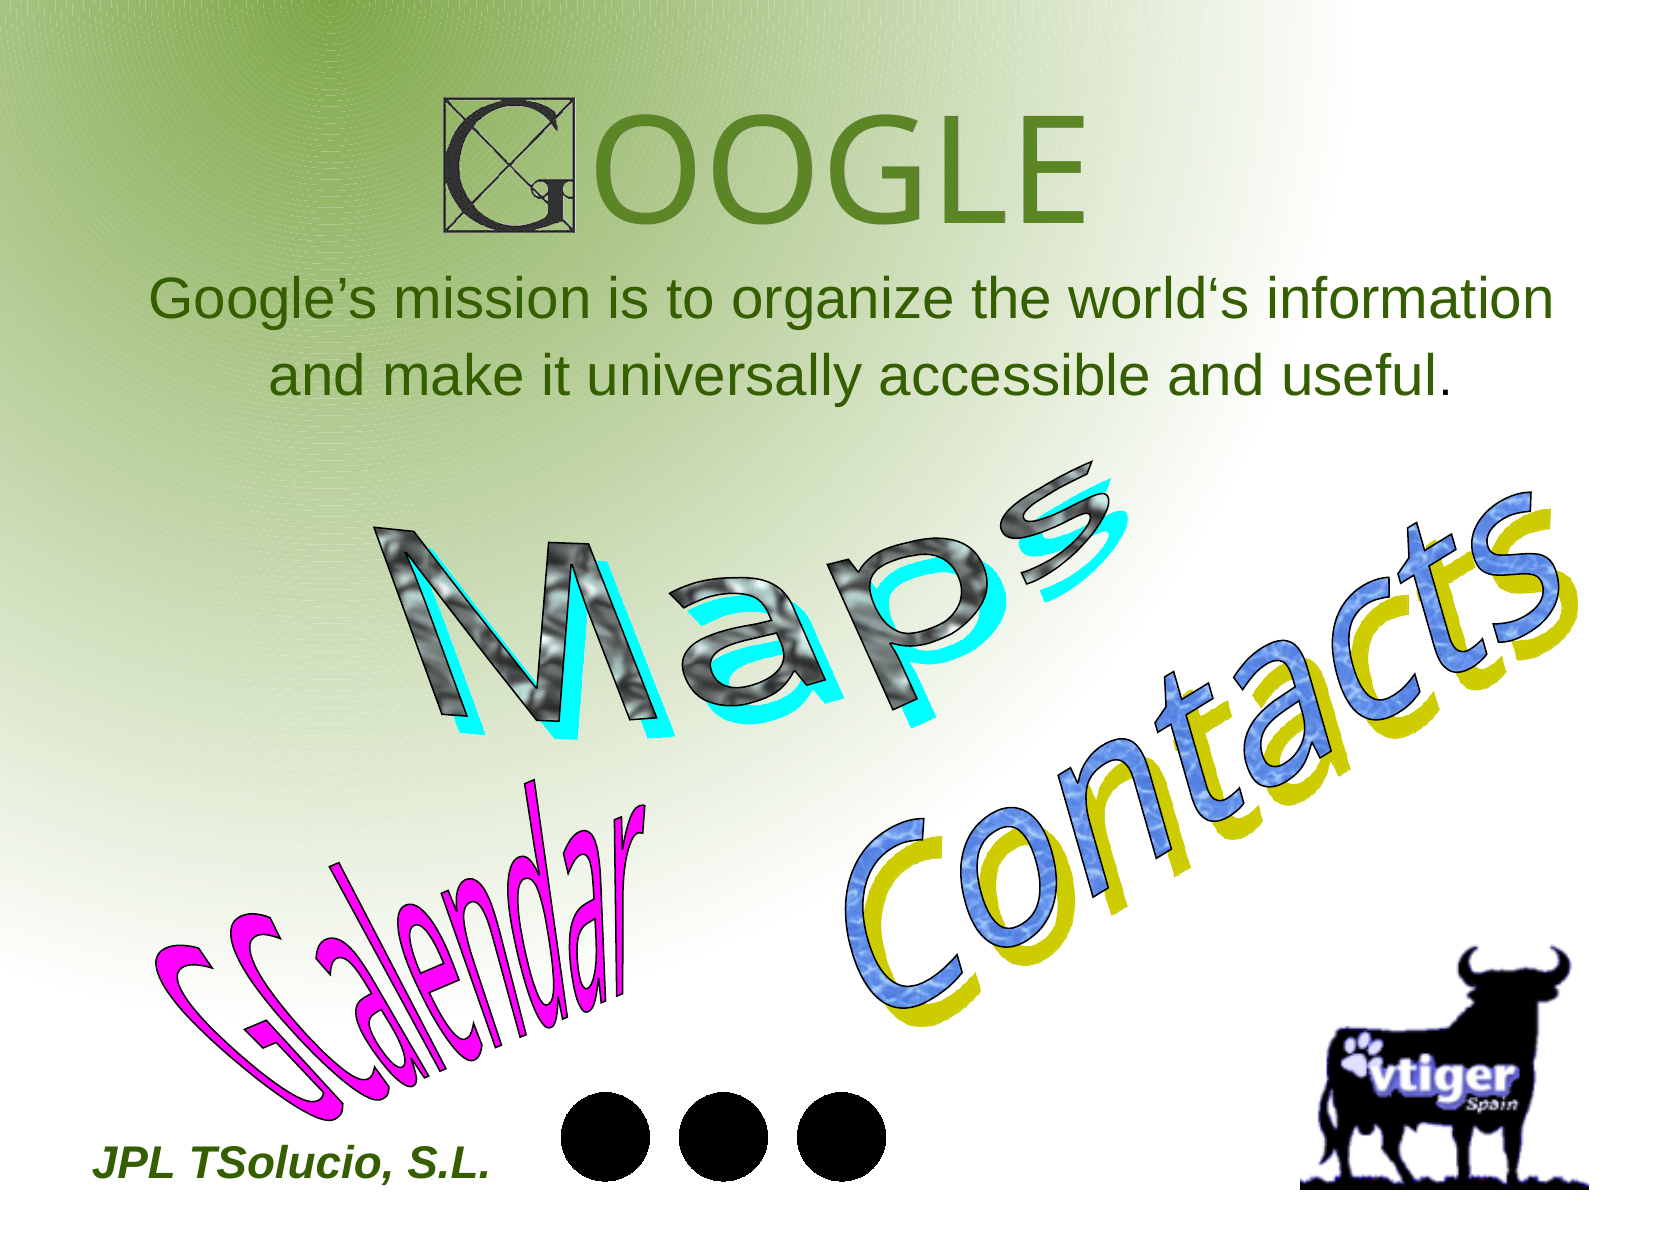

# OOGLE
Google’s mission is to organize the world‘s information
 and make it universally accessible and useful.
Maps
Contacts
GCalendar